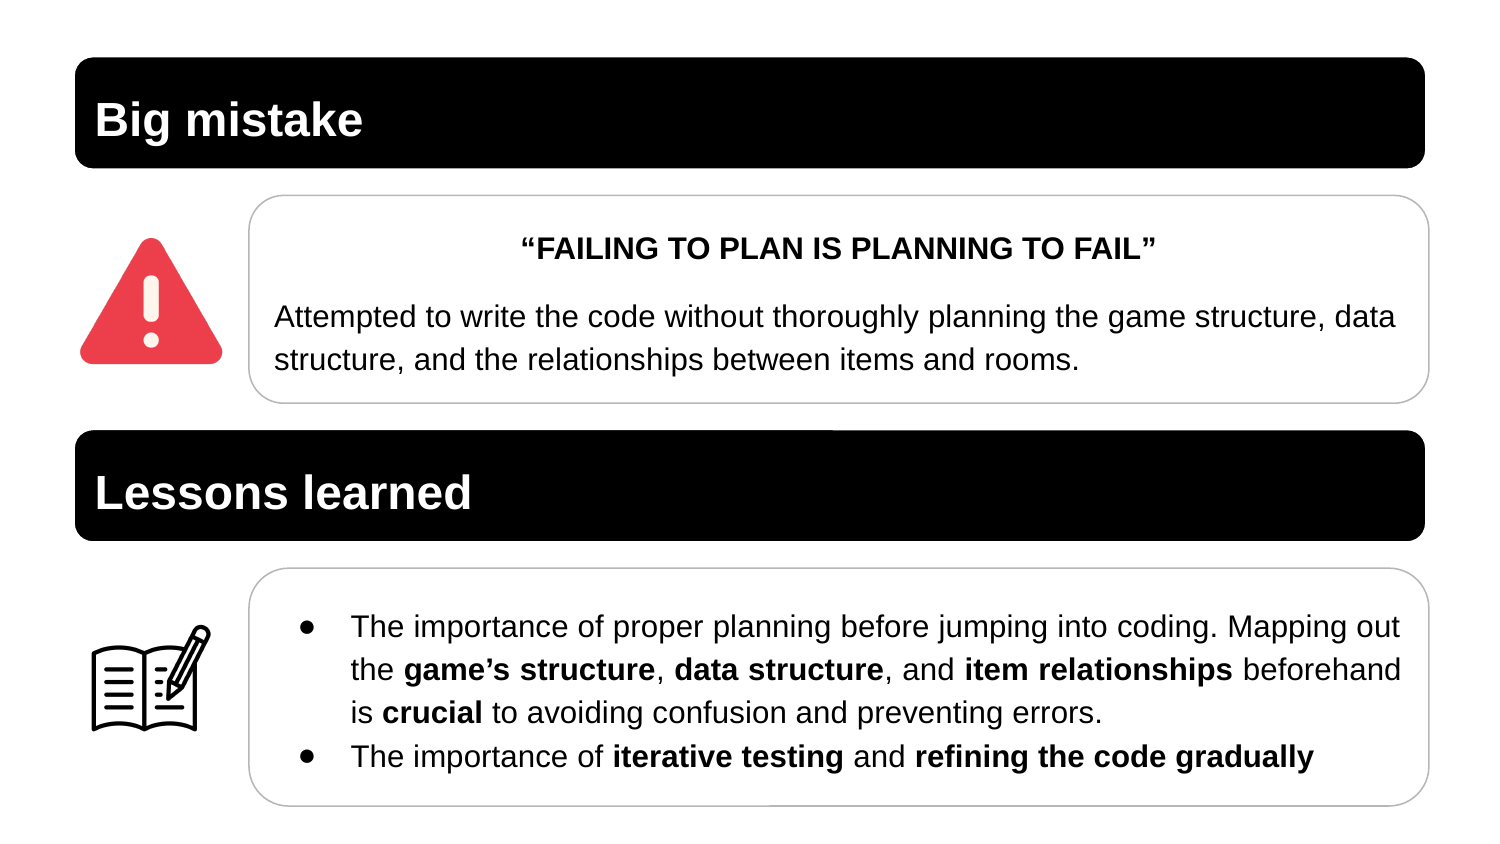

Big mistake
“FAILING TO PLAN IS PLANNING TO FAIL”
Attempted to write the code without thoroughly planning the game structure, data structure, and the relationships between items and rooms.
Lessons learned
The importance of proper planning before jumping into coding. Mapping out the game’s structure, data structure, and item relationships beforehand is crucial to avoiding confusion and preventing errors.
The importance of iterative testing and refining the code gradually